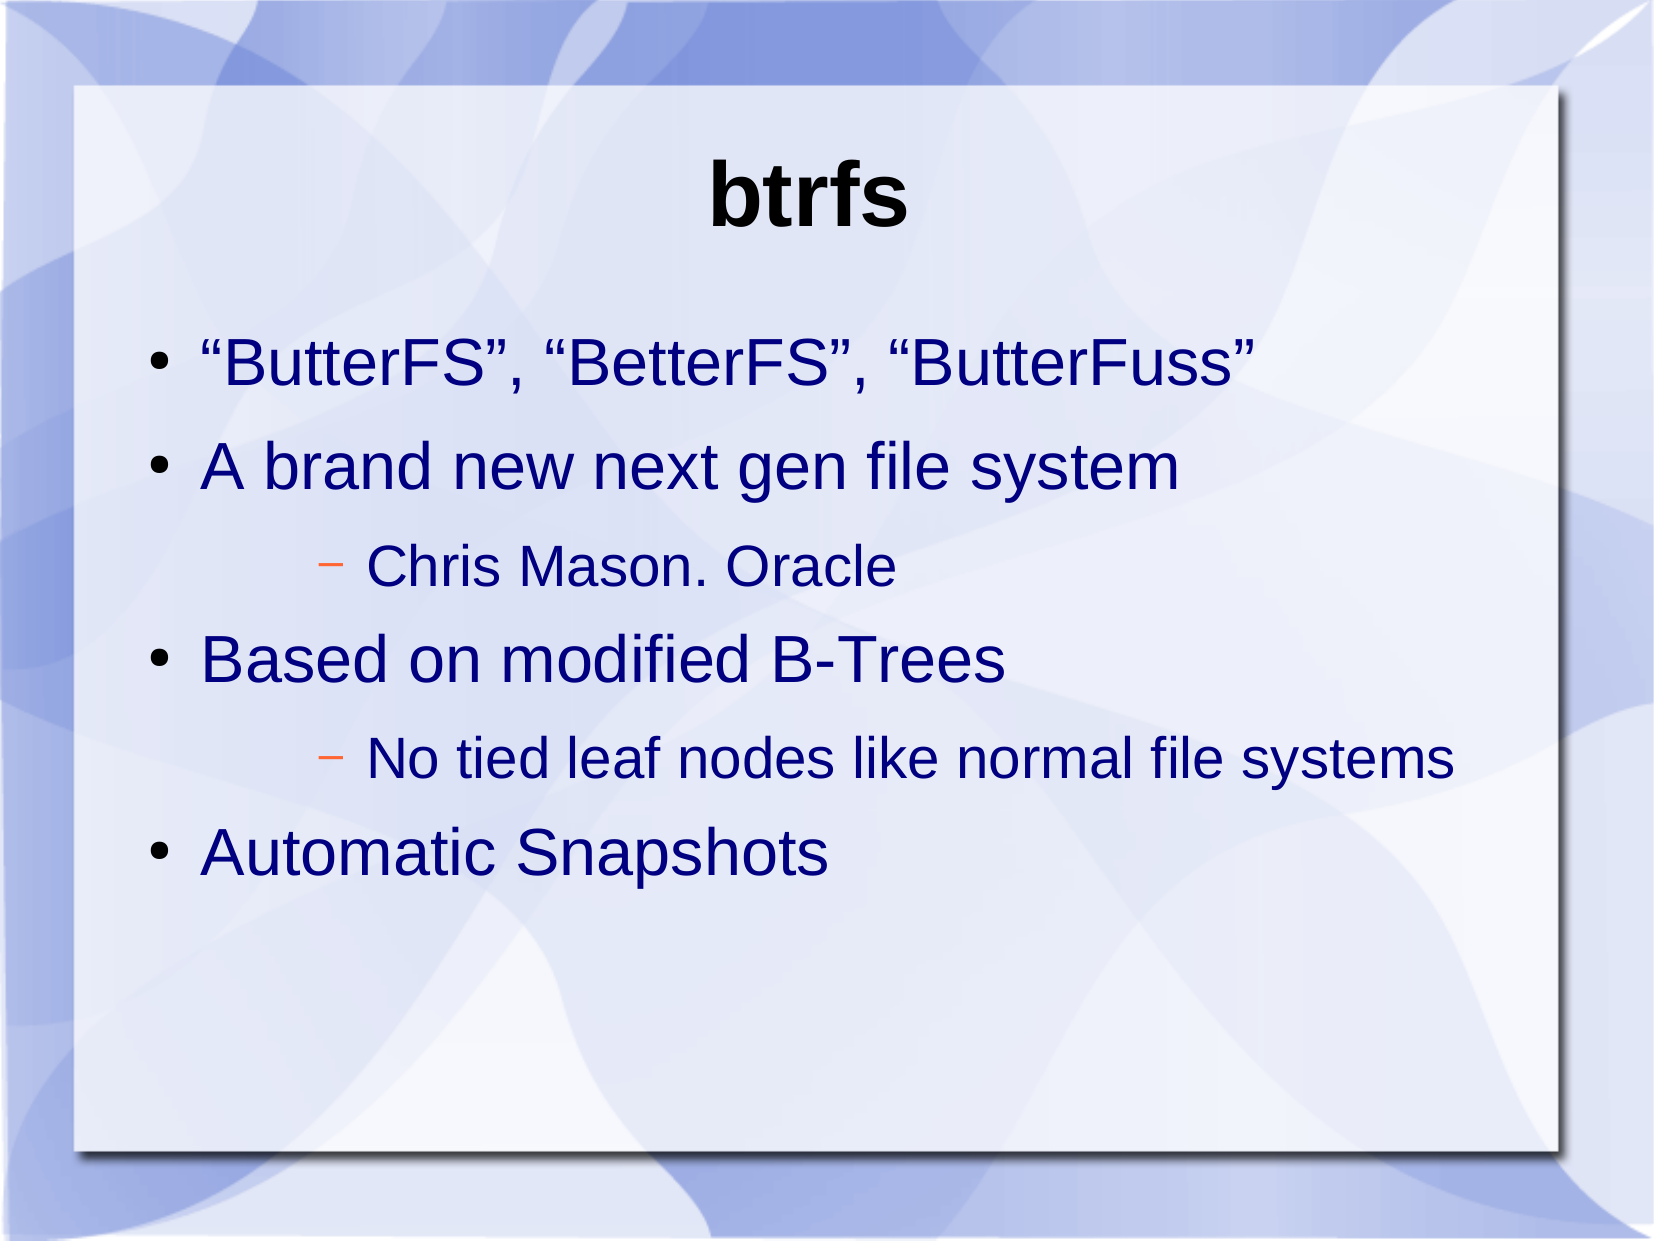

# btrfs
“ButterFS”, “BetterFS”, “ButterFuss”
A brand new next gen file system
Chris Mason. Oracle
Based on modified B-Trees
No tied leaf nodes like normal file systems
Automatic Snapshots